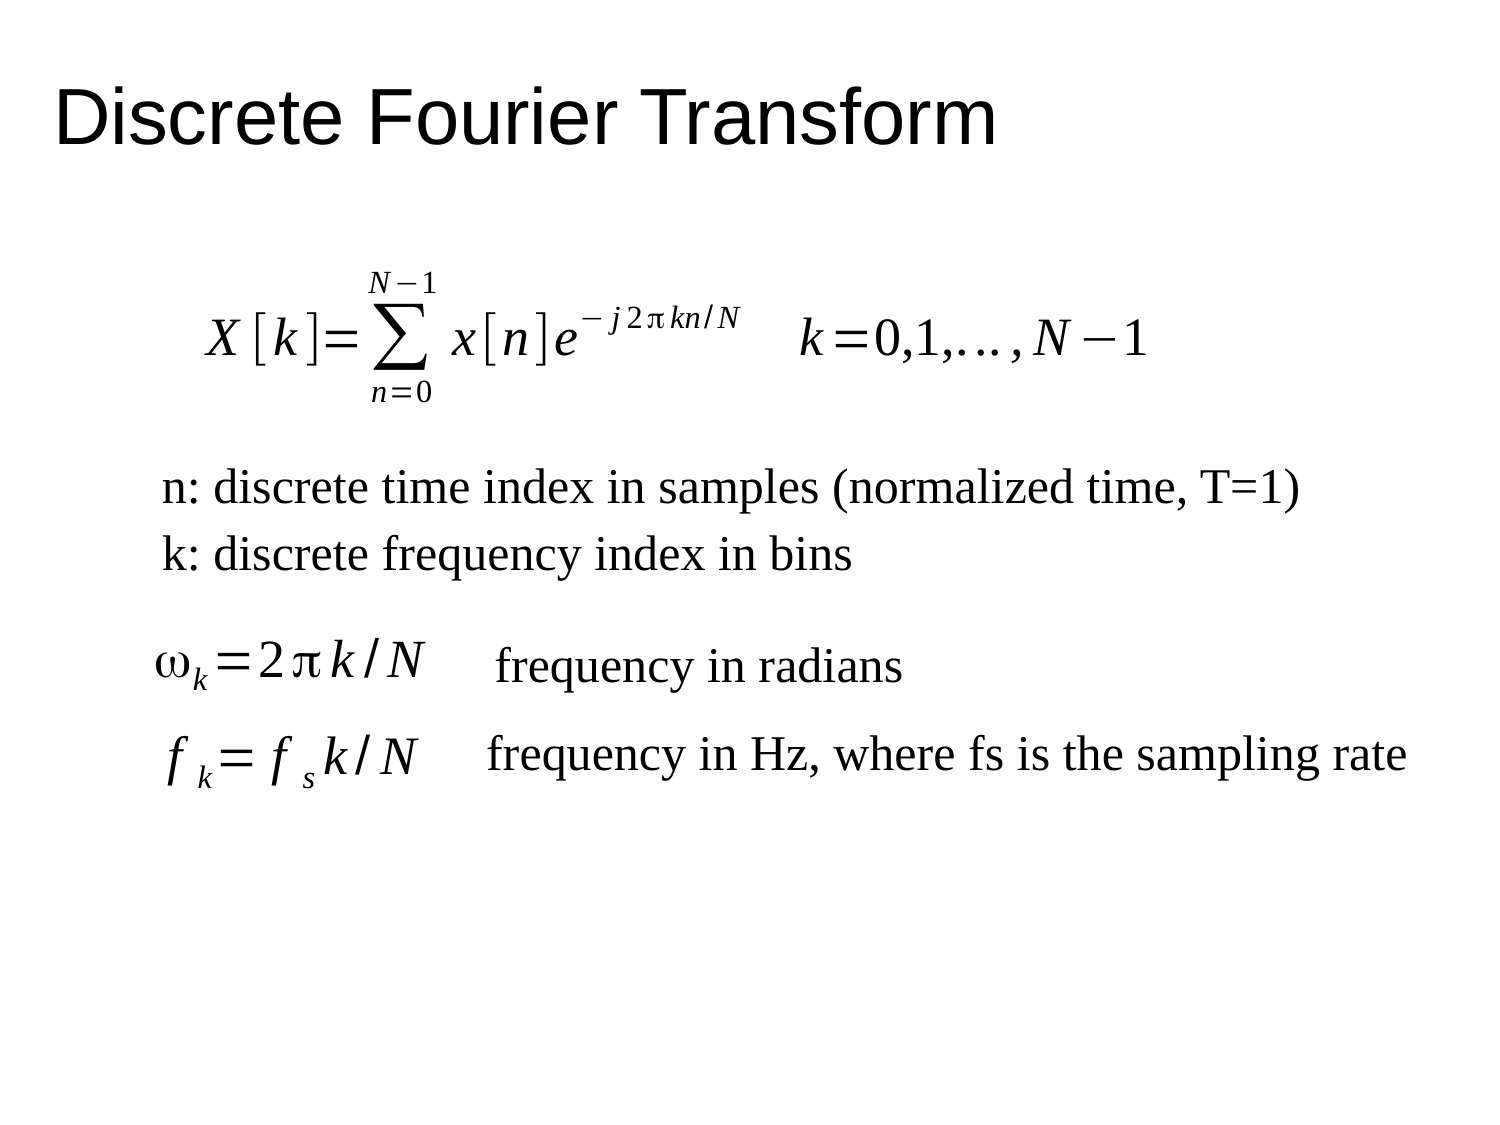

# Discrete Fourier Transform
n: discrete time index in samples (normalized time, T=1)
k: discrete frequency index in bins
frequency in radians
frequency in Hz, where fs is the sampling rate